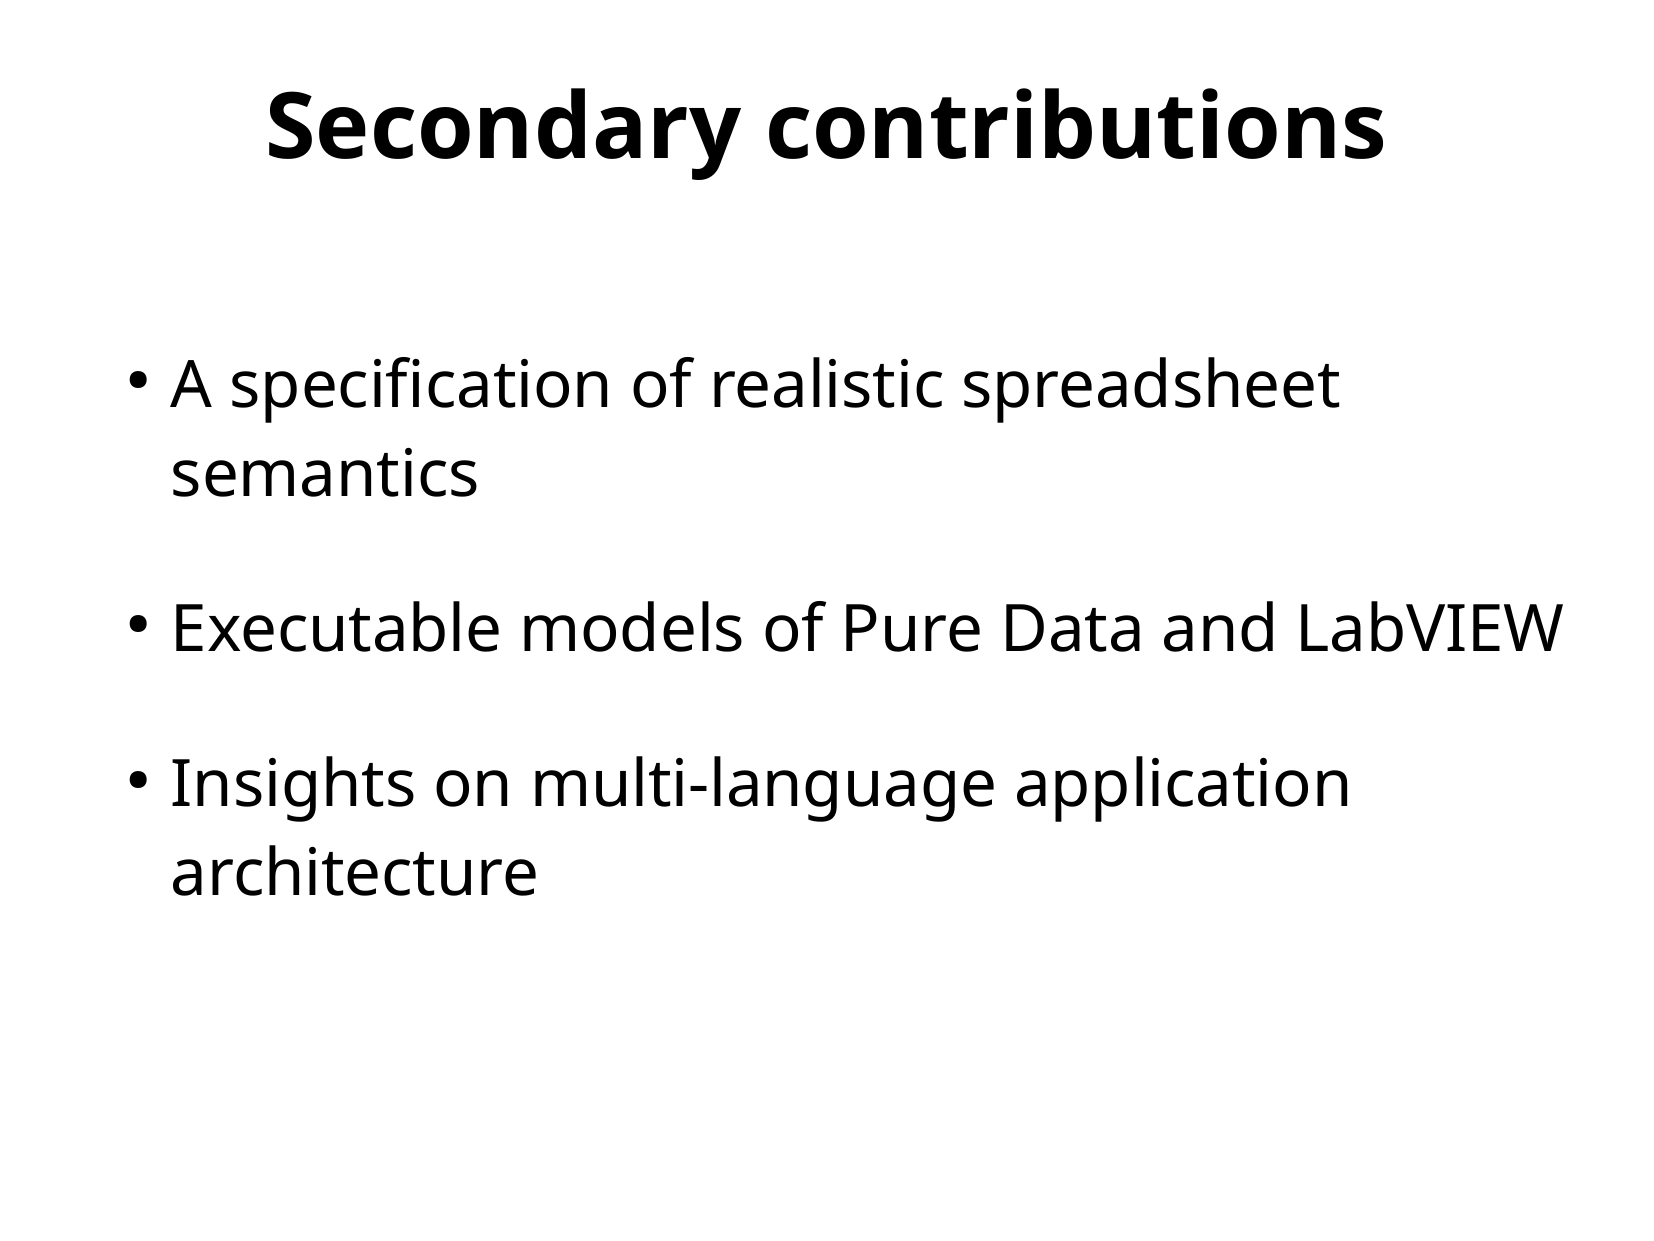

# Secondary contributions
A specification of realistic spreadsheet semantics
Executable models of Pure Data and LabVIEW
Insights on multi-language application architecture